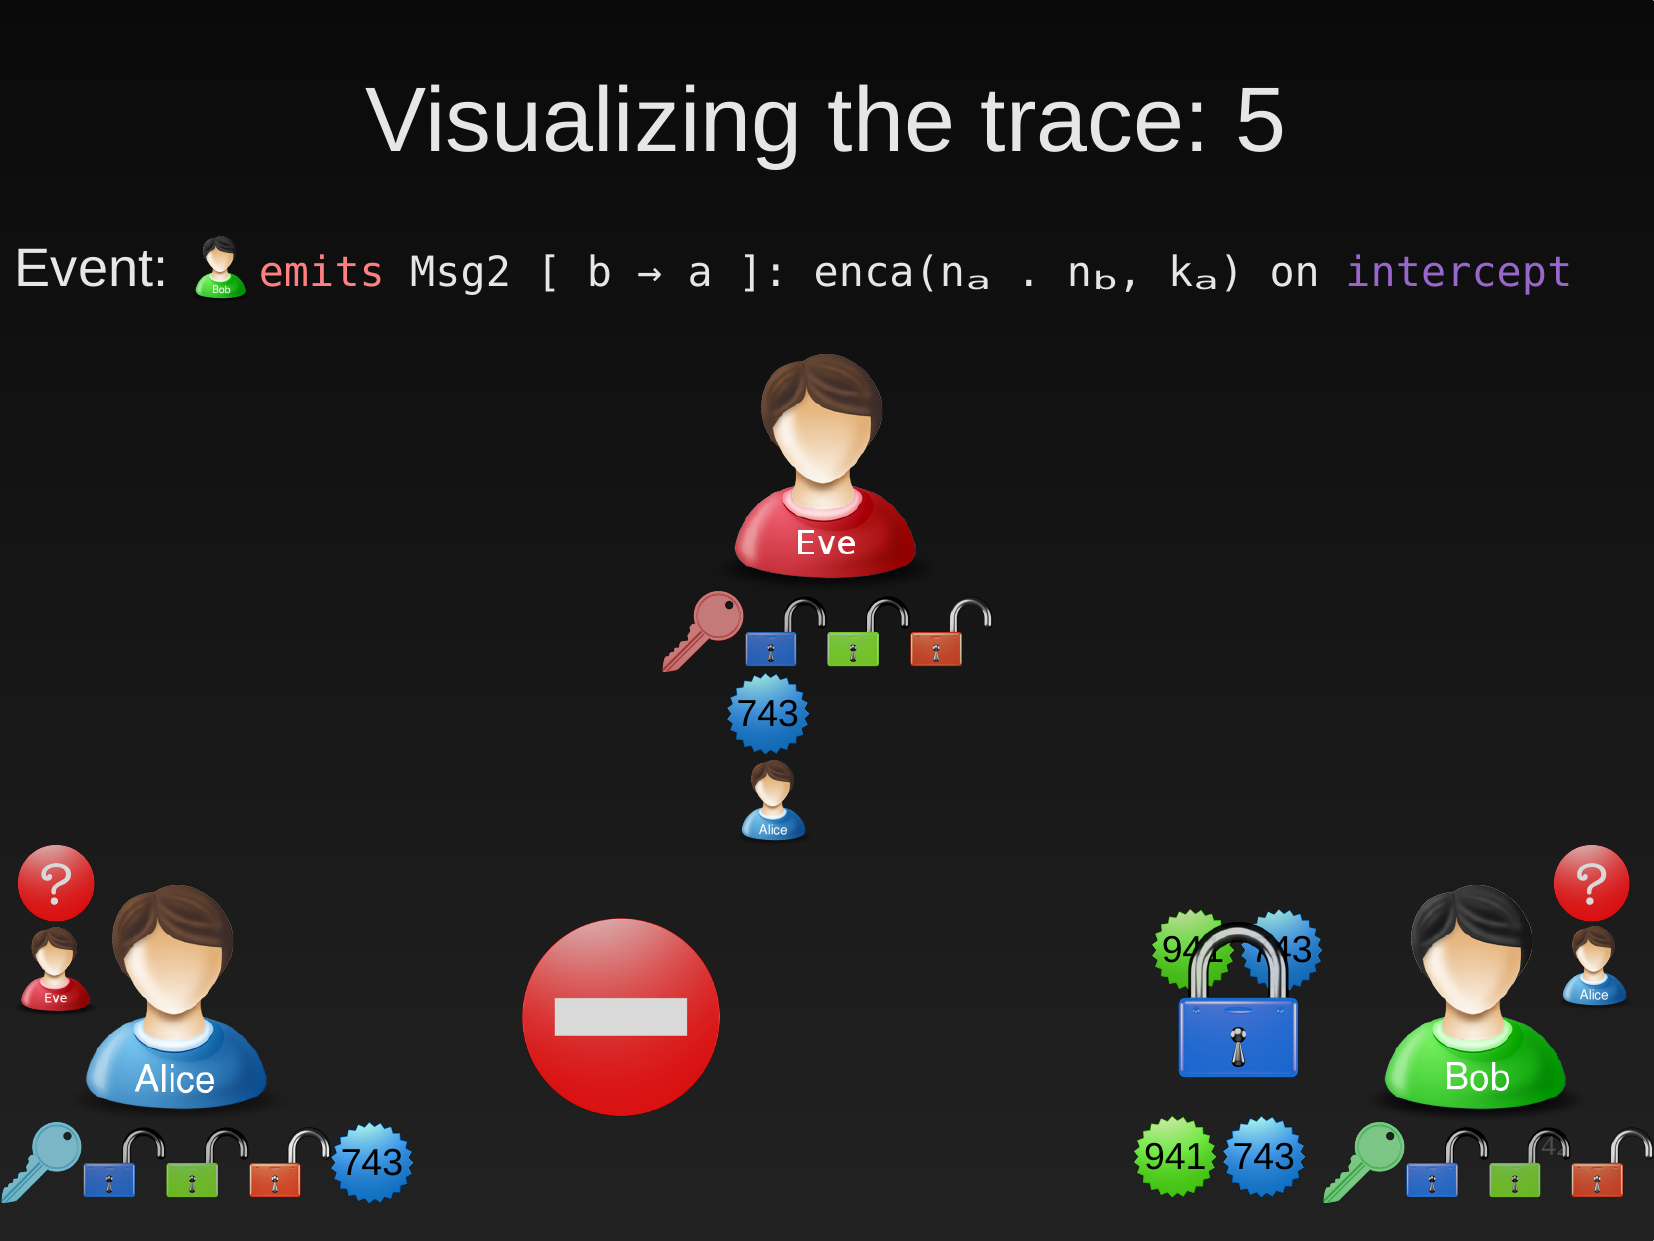

# Visualizing the trace: 5
Event: emits Msg2 [ b → a ]: enca(na . nb, ka) on intercept
743
941
743
941
941
743
743
743
743
42